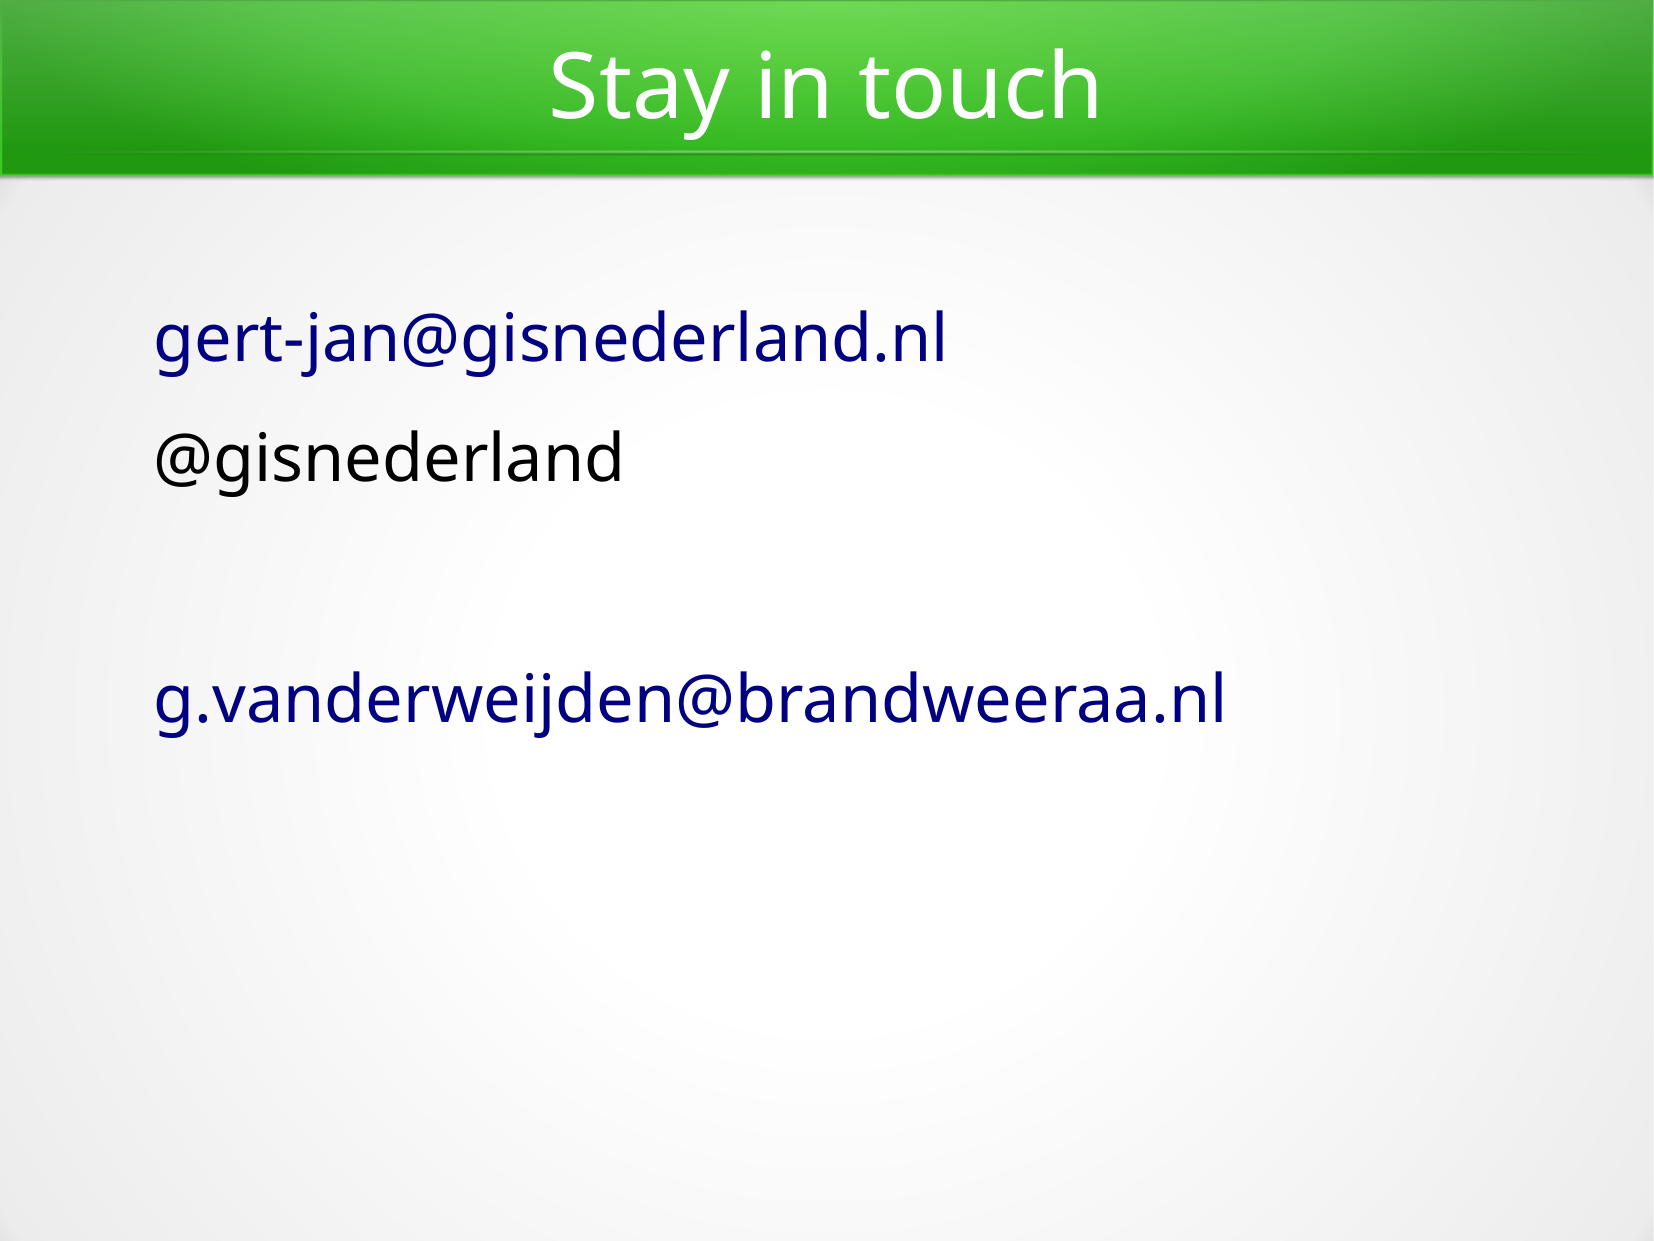

# Stay in touch
gert-jan@gisnederland.nl
@gisnederland
g.vanderweijden@brandweeraa.nl